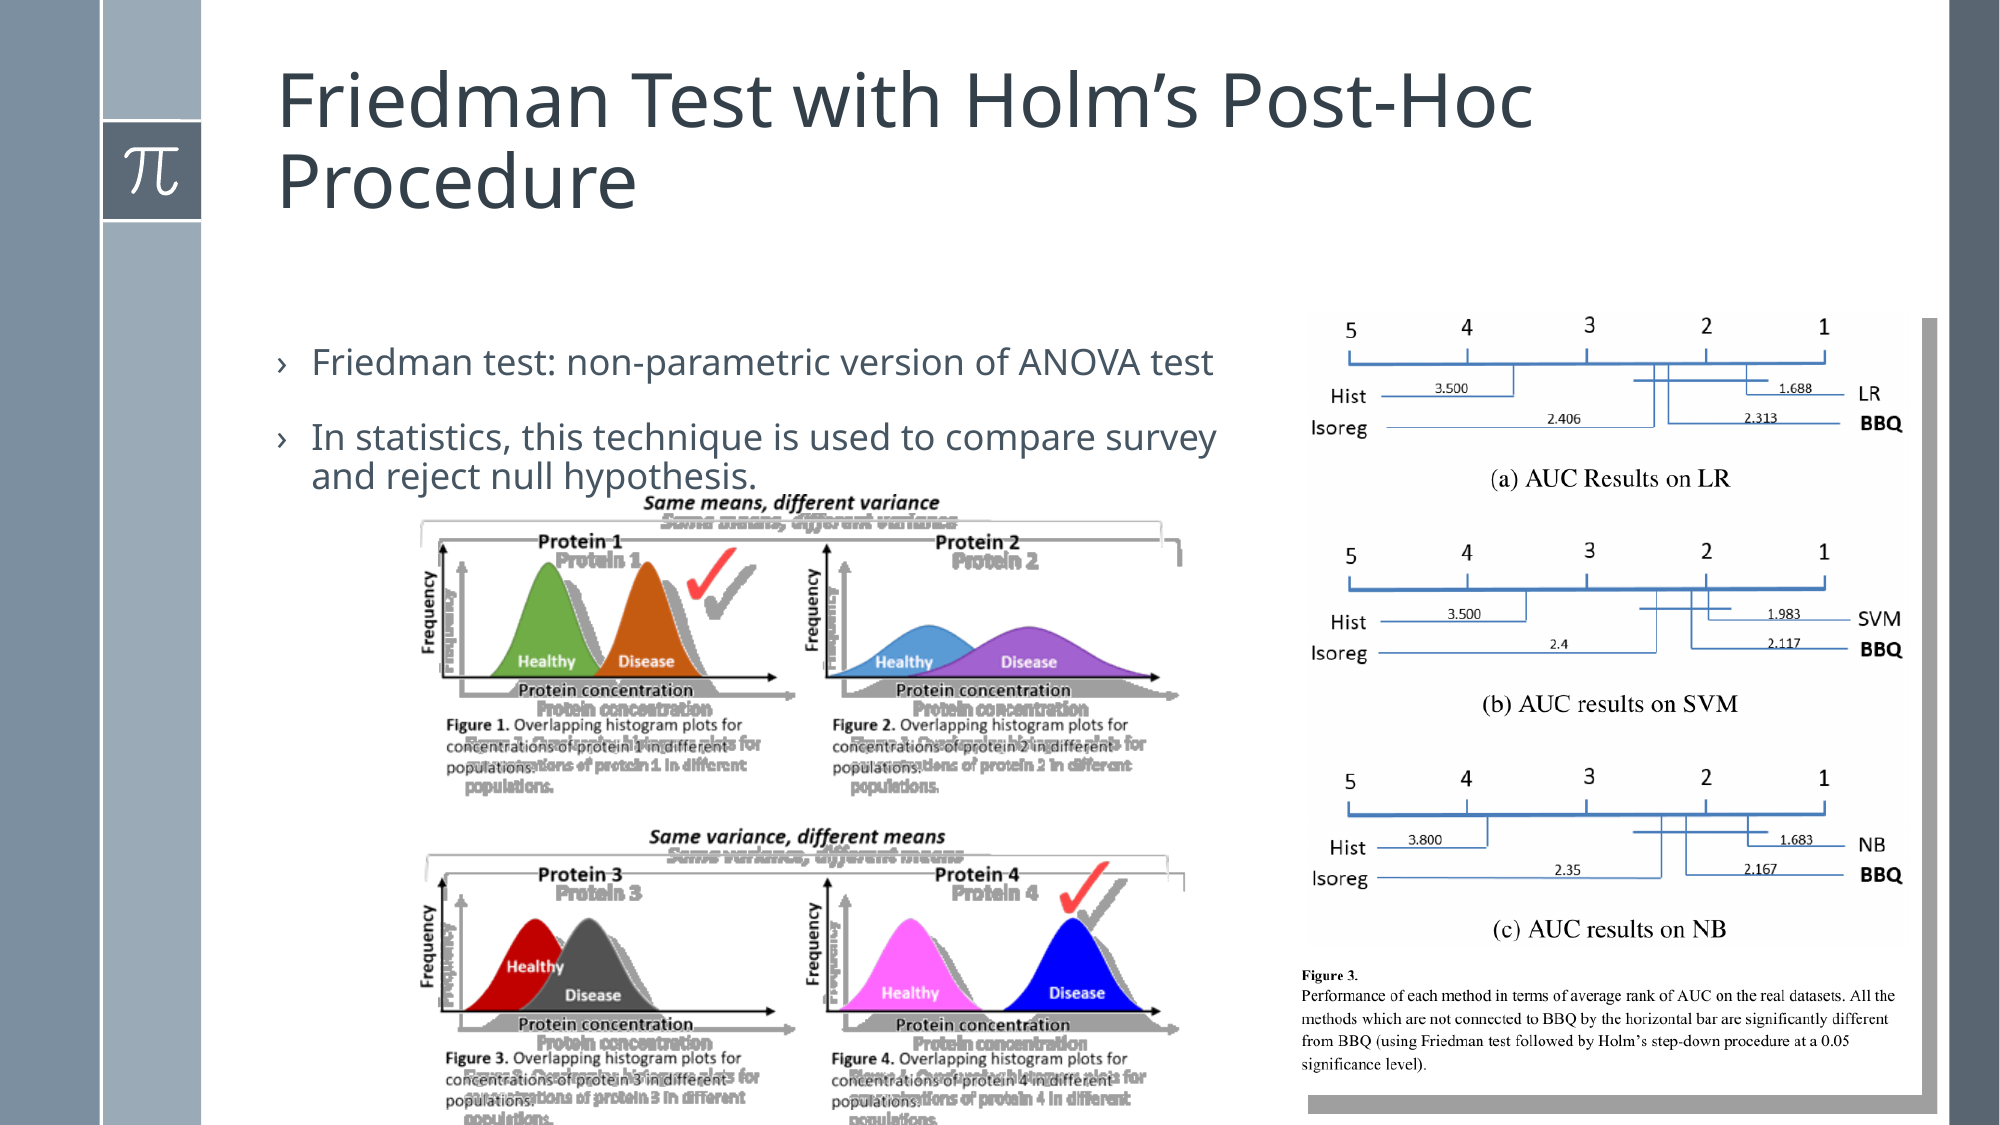

Friedman Test with Holm’s Post-Hoc Procedure
Friedman test: non-parametric version of ANOVA test
In statistics, this technique is used to compare survey and reject null hypothesis.